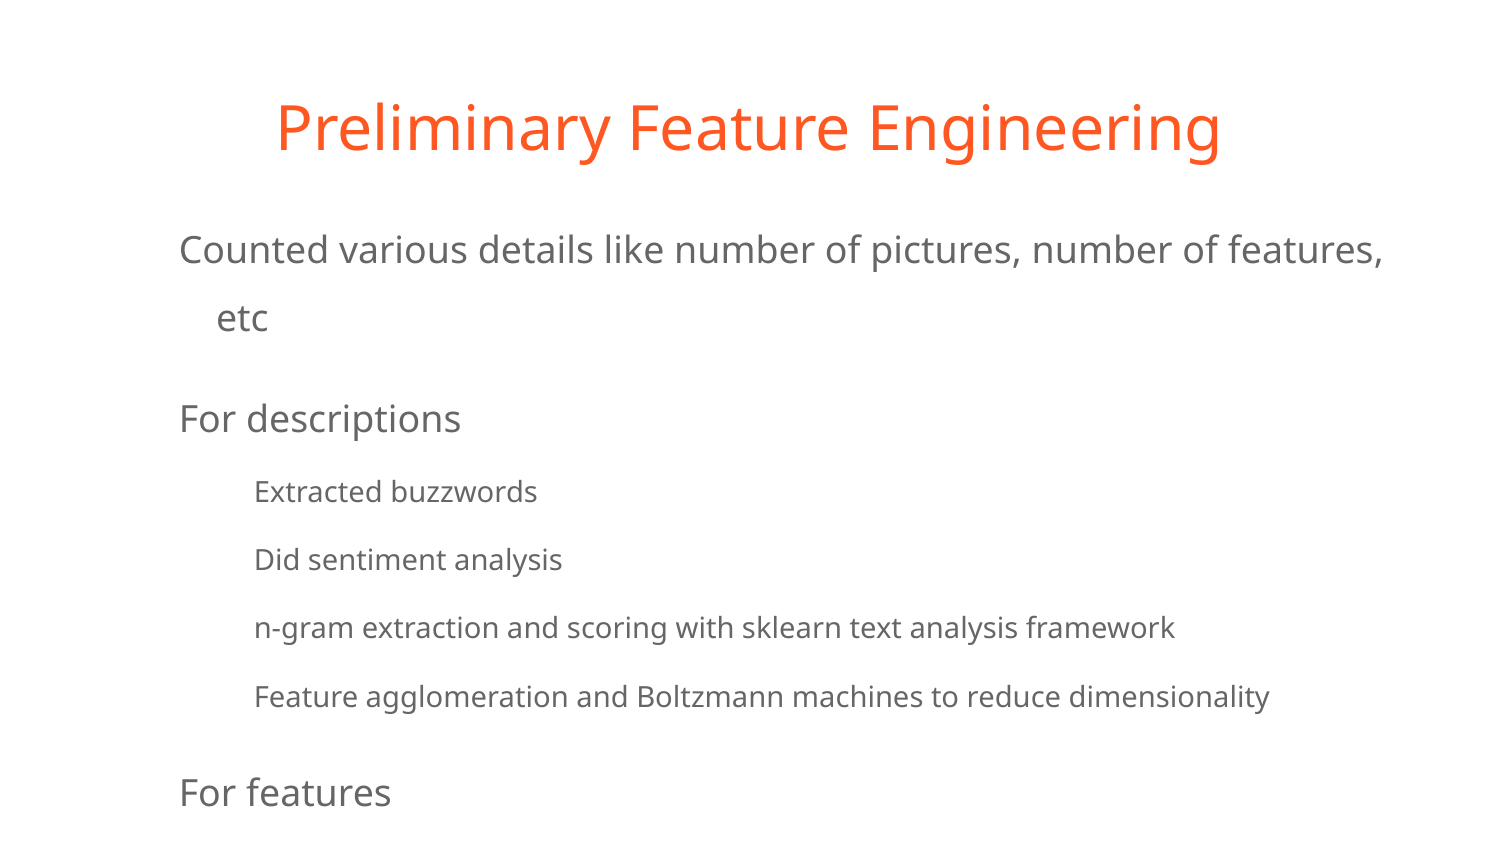

# Preliminary Feature Engineering
Counted various details like number of pictures, number of features, etc
For descriptions
Extracted buzzwords
Did sentiment analysis
n-gram extraction and scoring with sklearn text analysis framework
Feature agglomeration and Boltzmann machines to reduce dimensionality
For features
Reduced all features to 55 categories
Count vectorized using custom code